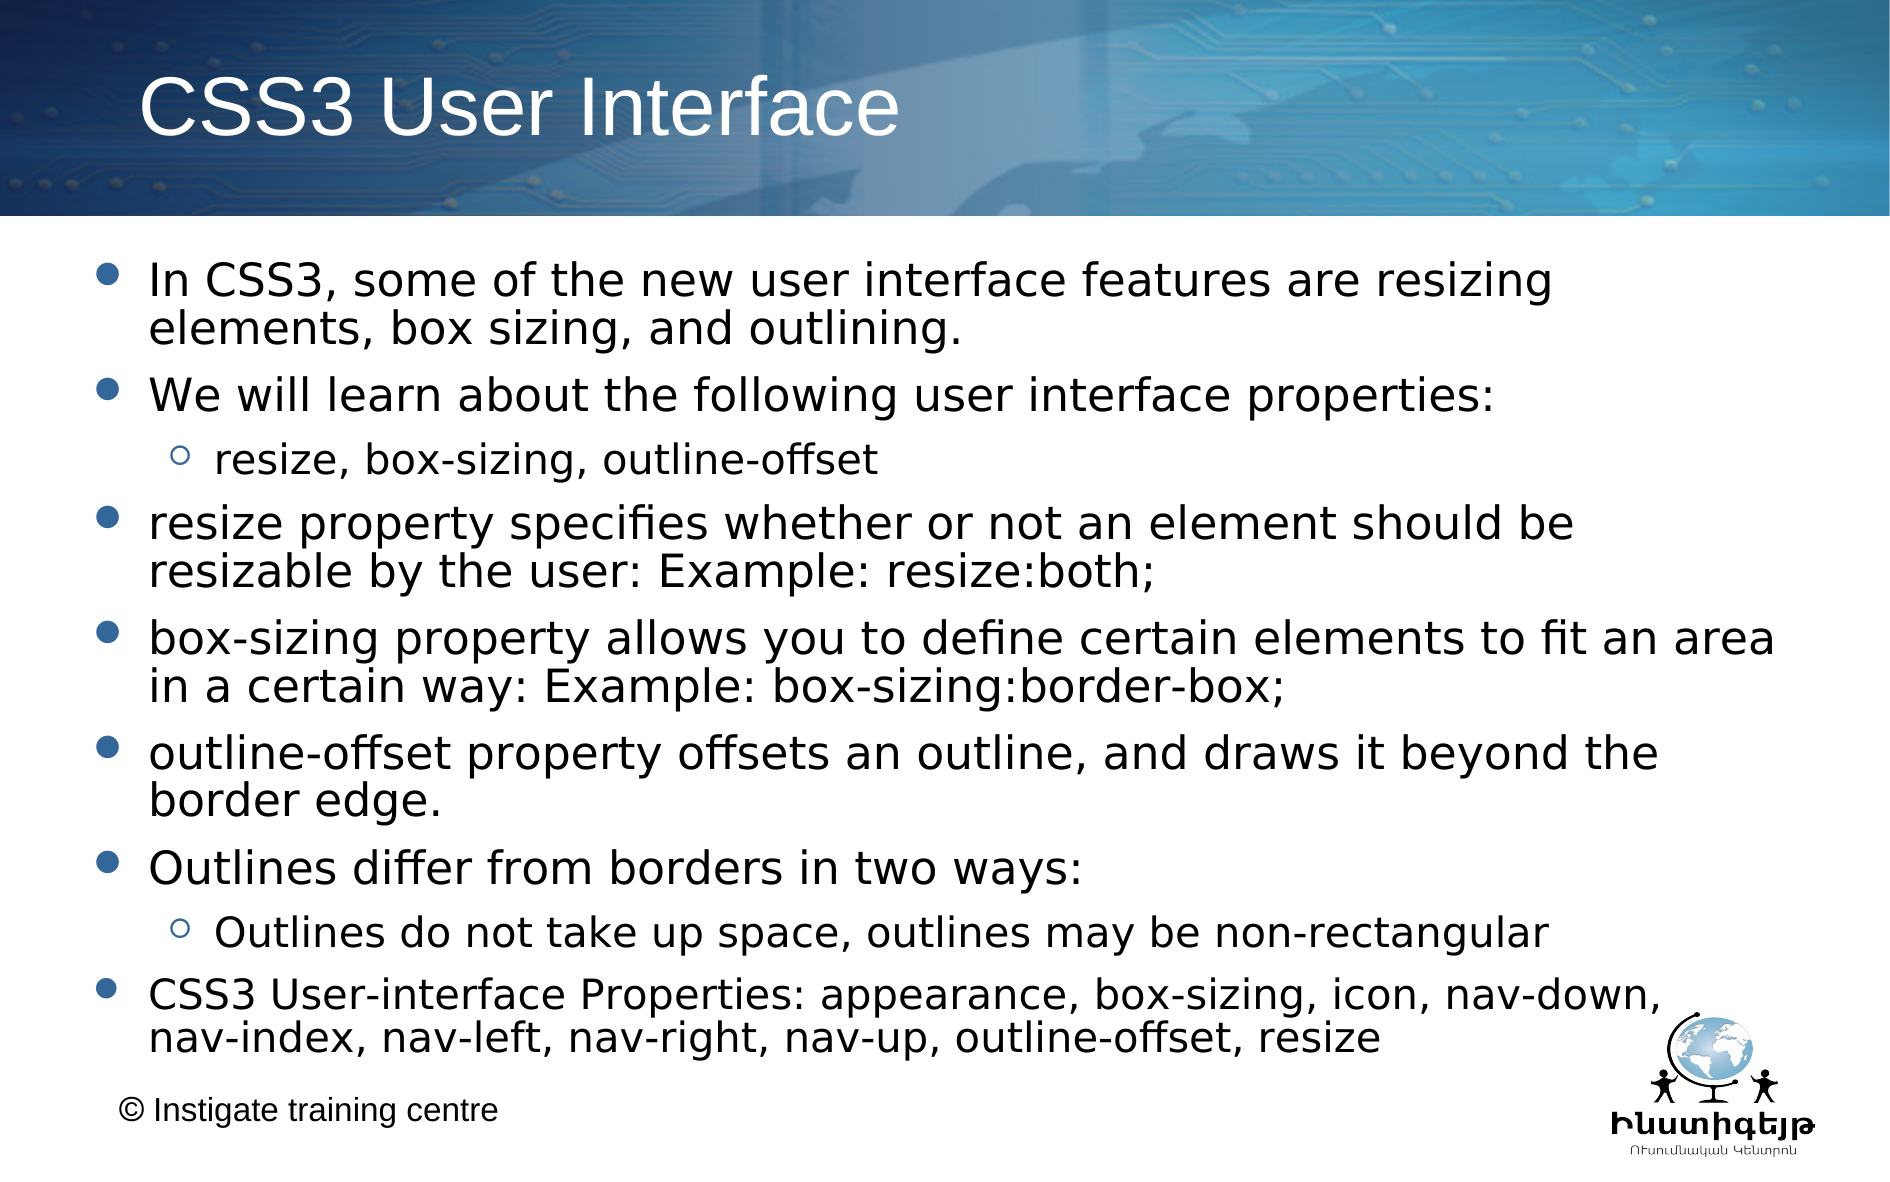

CSS3 User Interface
# In CSS3, some of the new user interface features are resizing elements, box sizing, and outlining.
We will learn about the following user interface properties:
resize, box-sizing, outline-offset
resize property specifies whether or not an element should be resizable by the user: Example: resize:both;
box-sizing property allows you to define certain elements to fit an area in a certain way: Example: box-sizing:border-box;
outline-offset property offsets an outline, and draws it beyond the border edge.
Outlines differ from borders in two ways:
Outlines do not take up space, outlines may be non-rectangular
CSS3 User-interface Properties: appearance, box-sizing, icon, nav-down,
nav-index, nav-left, nav-right, nav-up, outline-offset, resize